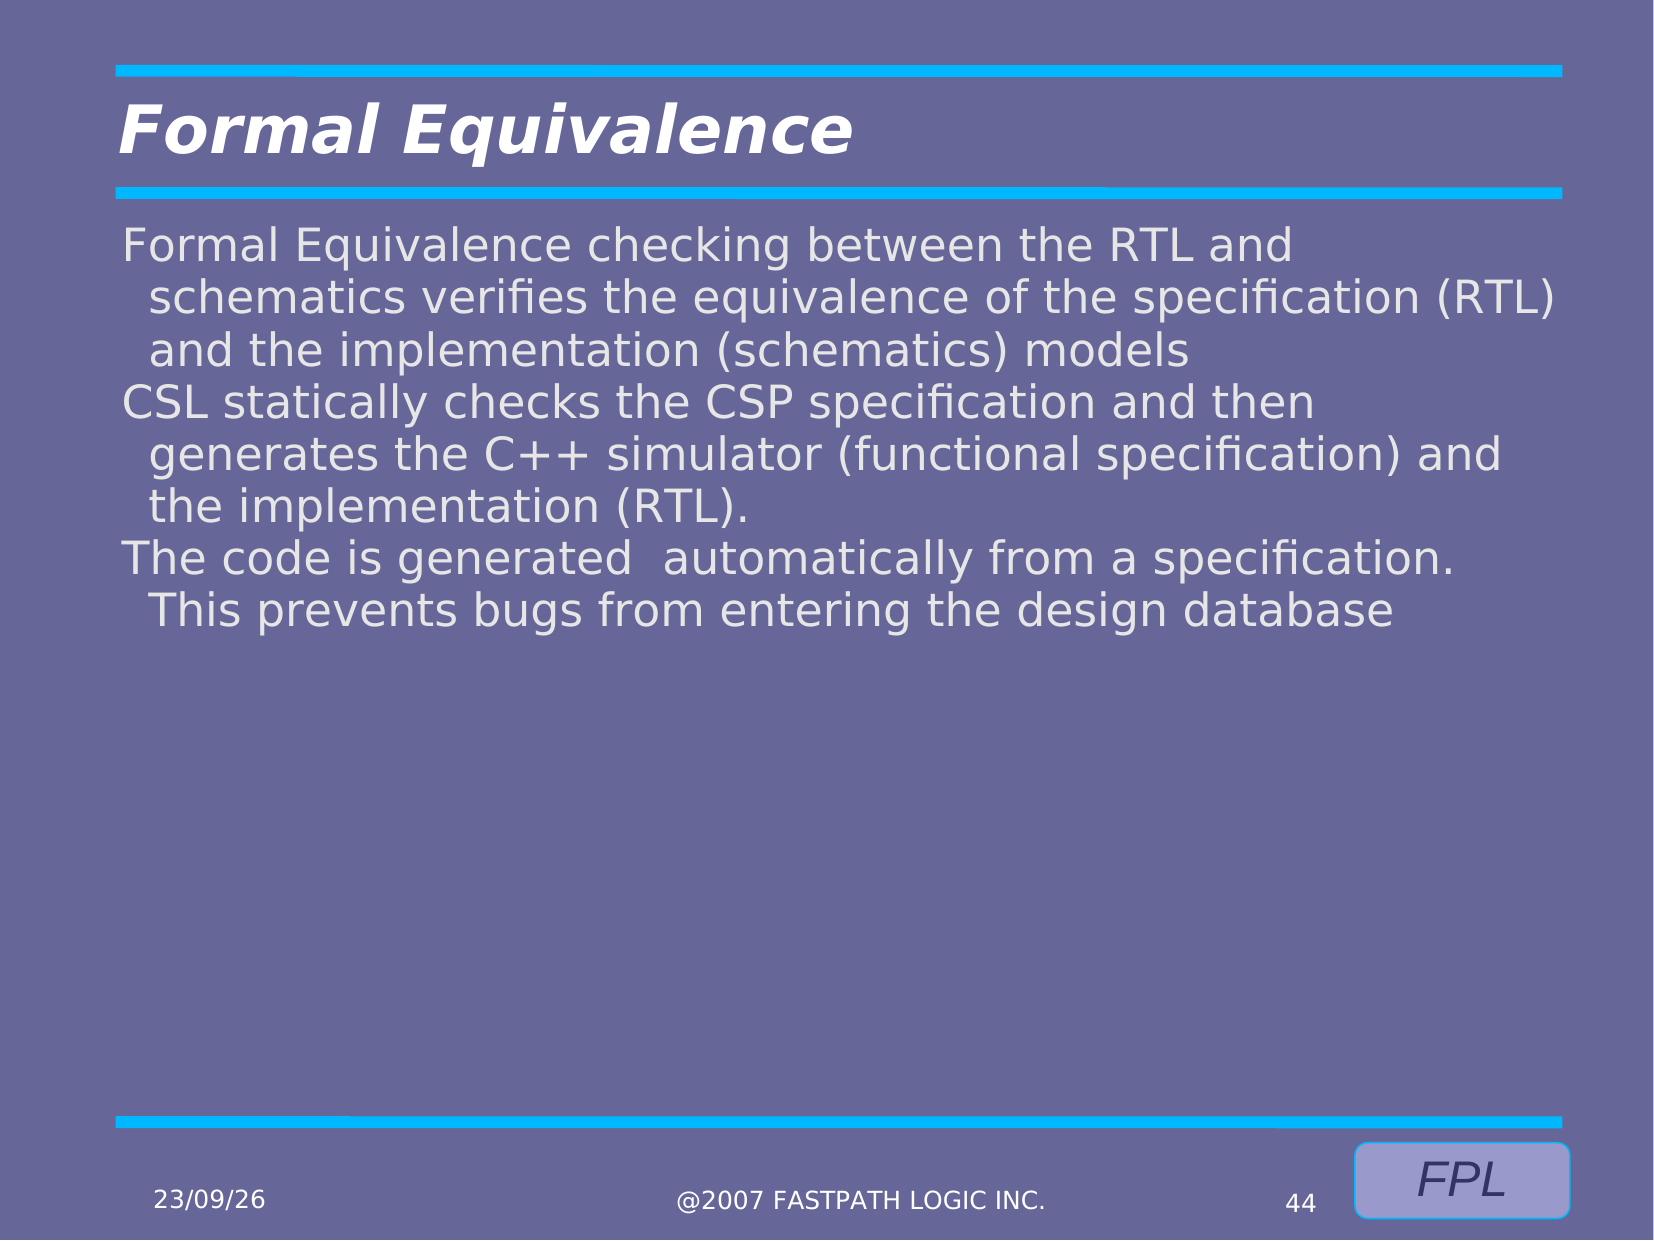

# Formal Equivalence
Formal Equivalence checking between the RTL and schematics verifies the equivalence of the specification (RTL) and the implementation (schematics) models
CSL statically checks the CSP specification and then generates the C++ simulator (functional specification) and the implementation (RTL).
The code is generated automatically from a specification. This prevents bugs from entering the design database
44